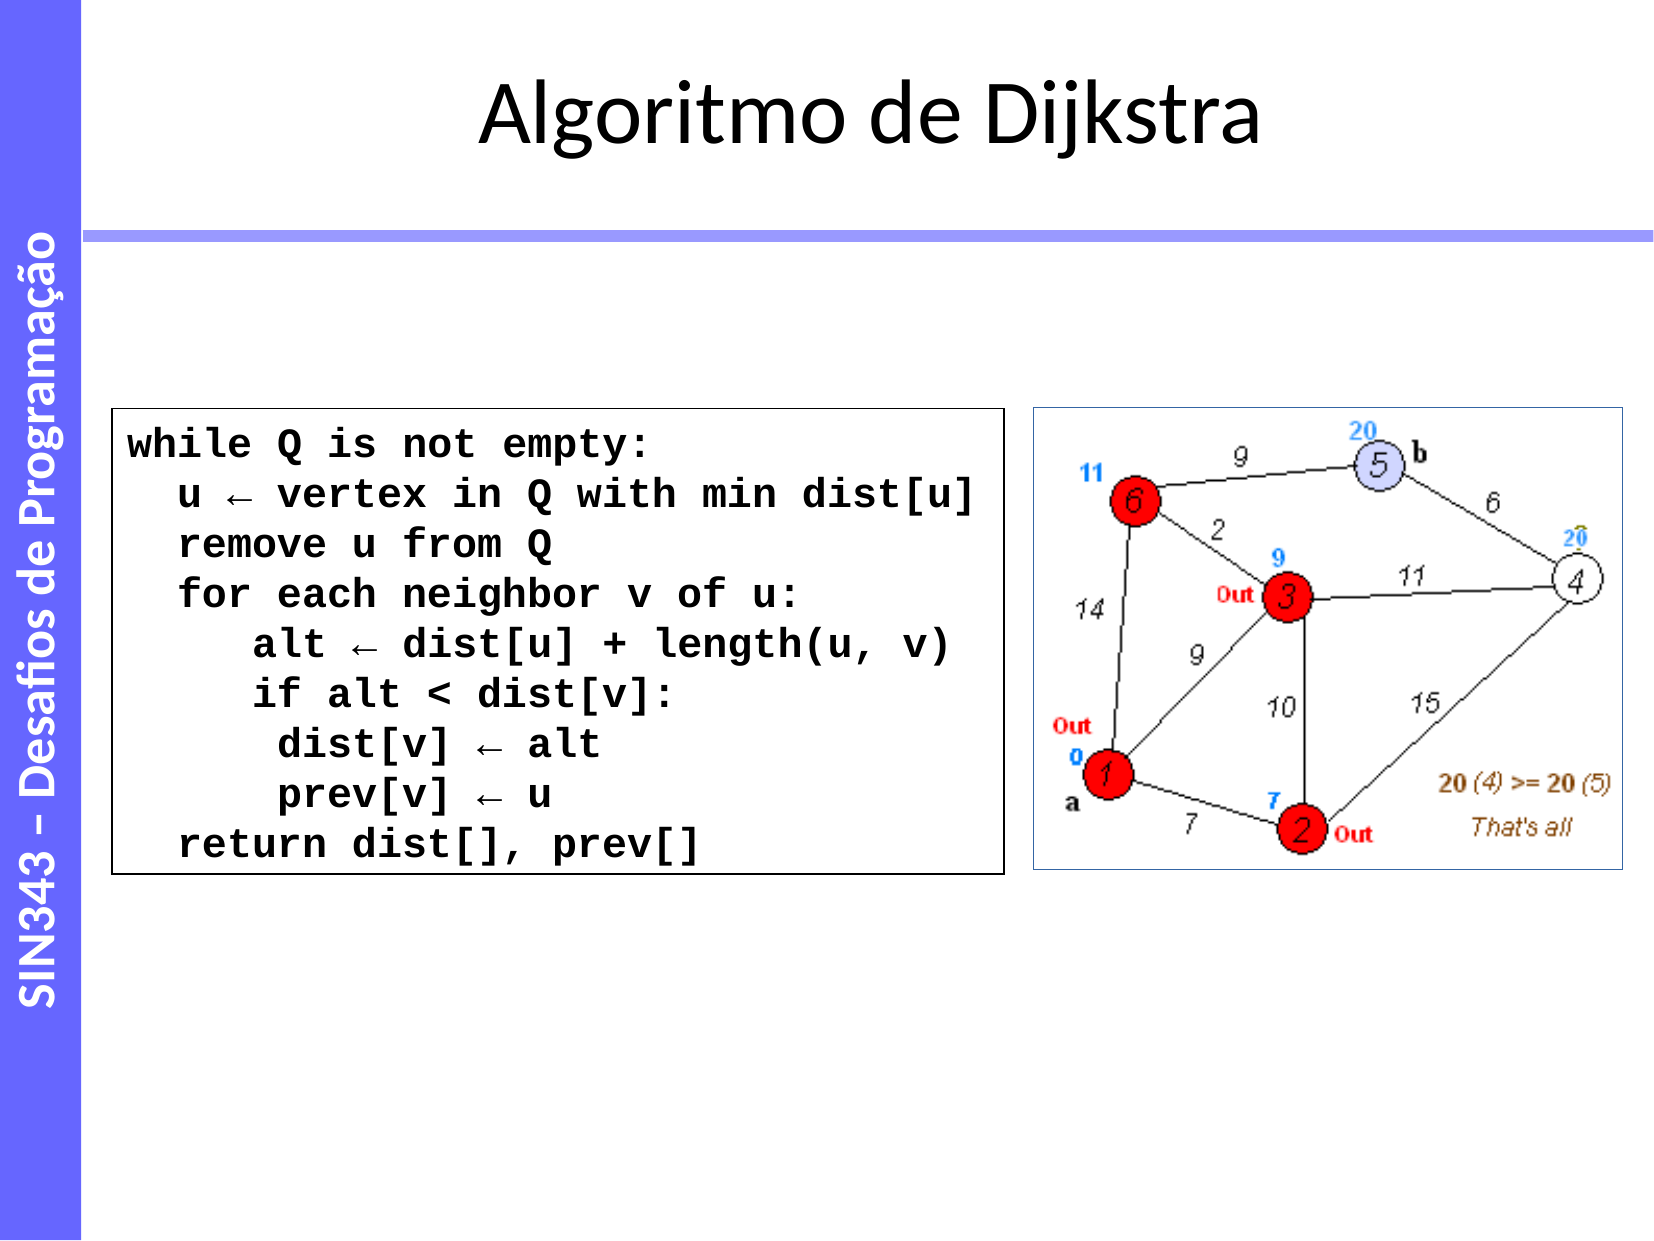

# Algoritmo de Dijkstra
while Q is not empty:
 u ← vertex in Q with min dist[u]
 remove u from Q
 for each neighbor v of u: alt ← dist[u] + length(u, v)
 if alt < dist[v]:
 dist[v] ← alt
 prev[v] ← u
 return dist[], prev[]
SIN343 – Desafios de Programação